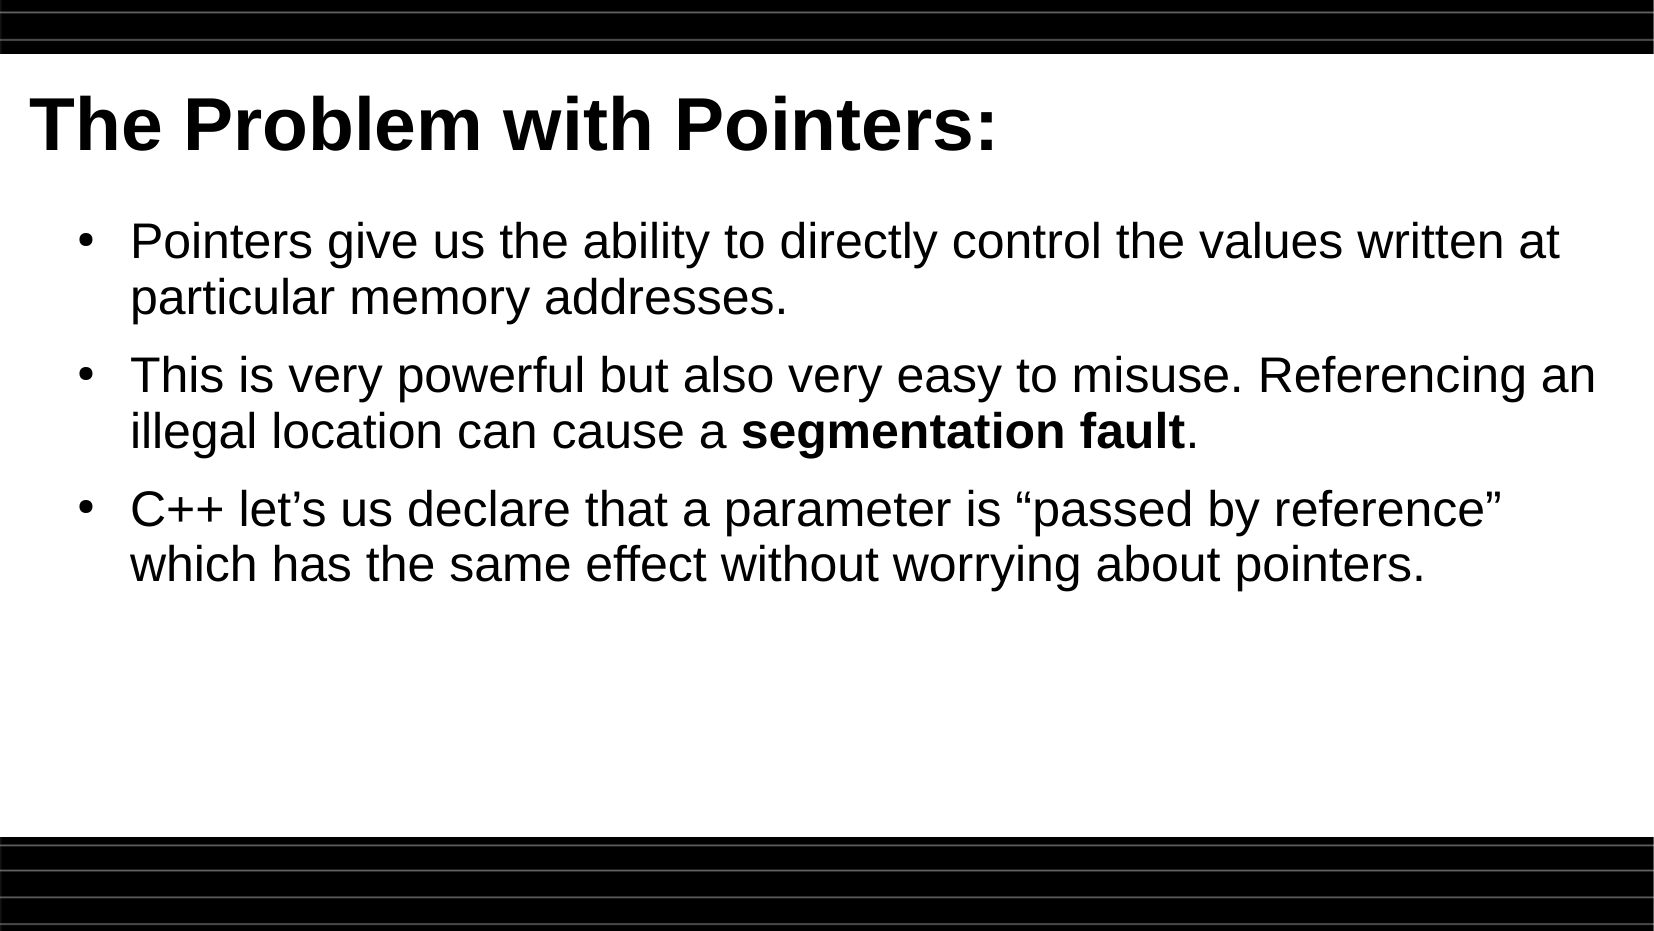

The Problem with Pointers:
# Pointers give us the ability to directly control the values written at particular memory addresses.
This is very powerful but also very easy to misuse. Referencing an illegal location can cause a segmentation fault.
C++ let’s us declare that a parameter is “passed by reference” which has the same effect without worrying about pointers.